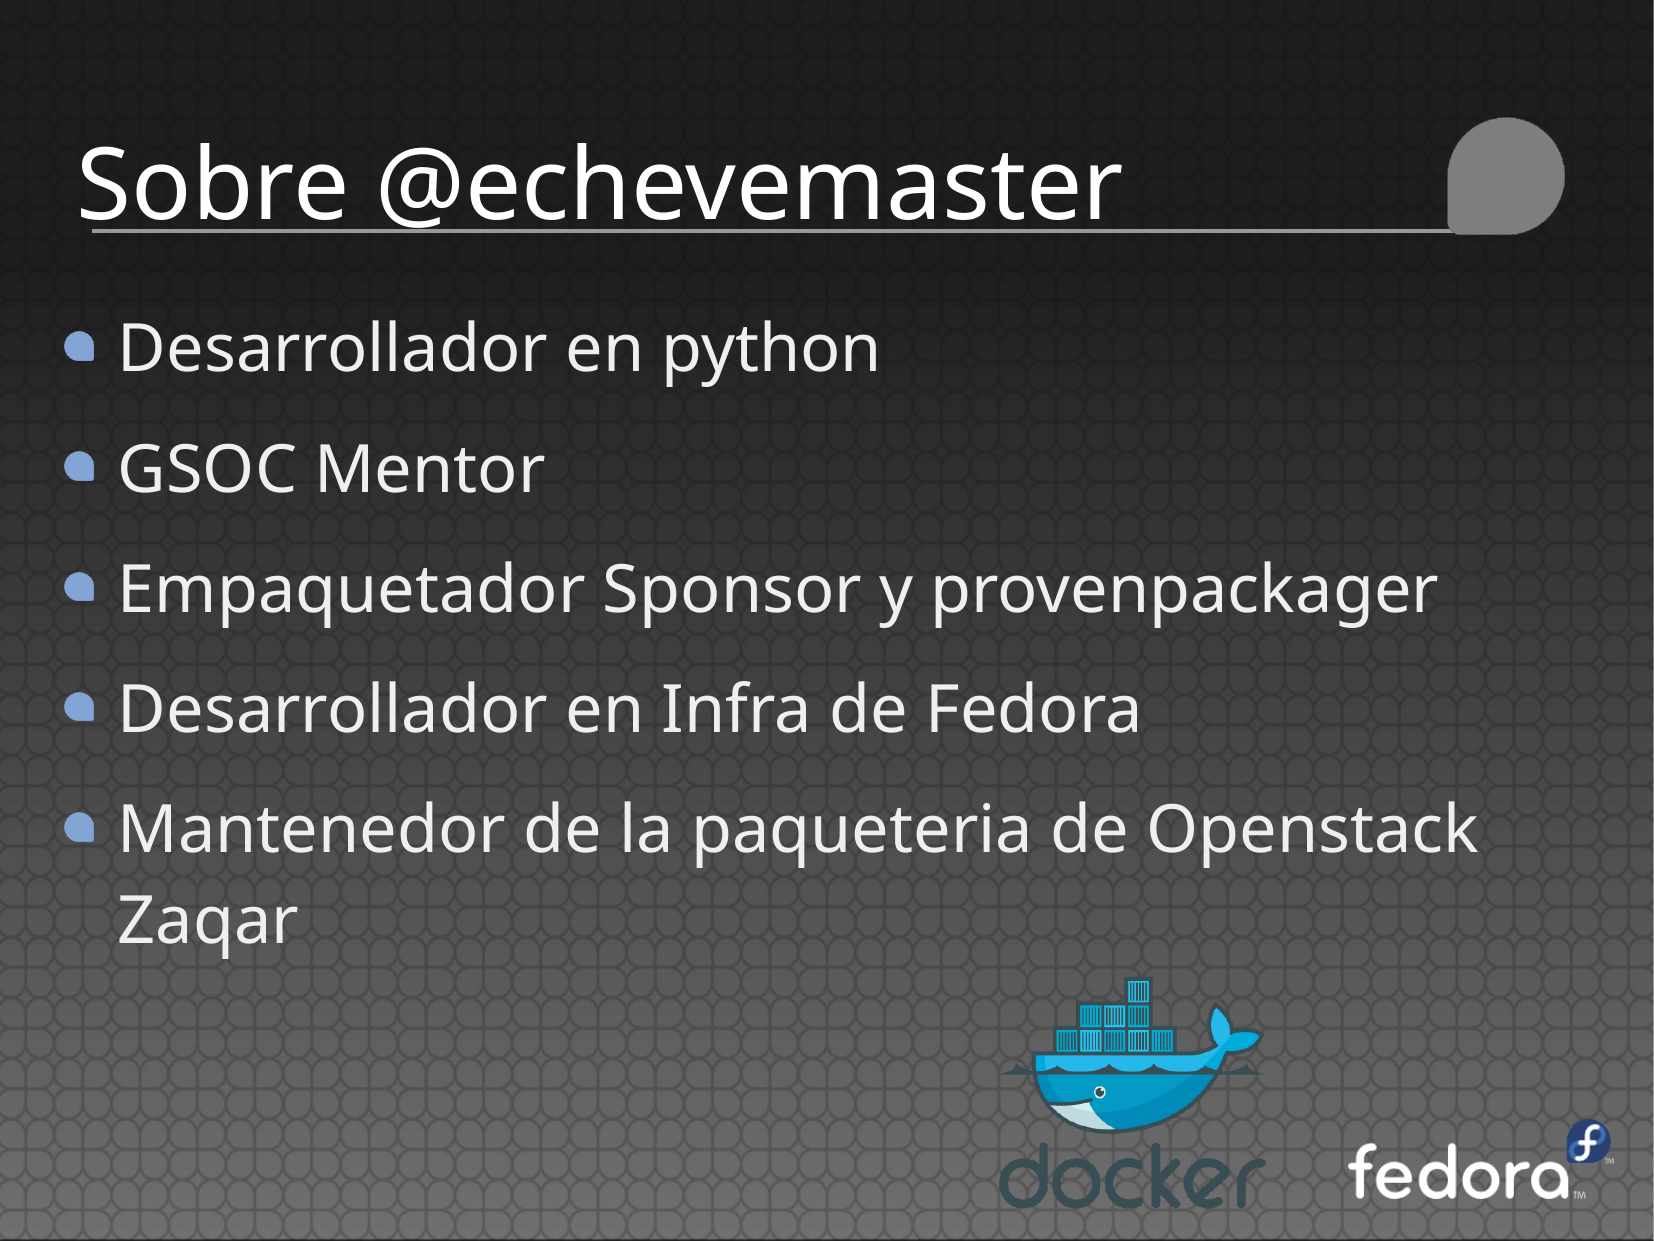

# Sobre @echevemaster
Desarrollador en python
GSOC Mentor
Empaquetador Sponsor y provenpackager
Desarrollador en Infra de Fedora
Mantenedor de la paqueteria de Openstack Zaqar